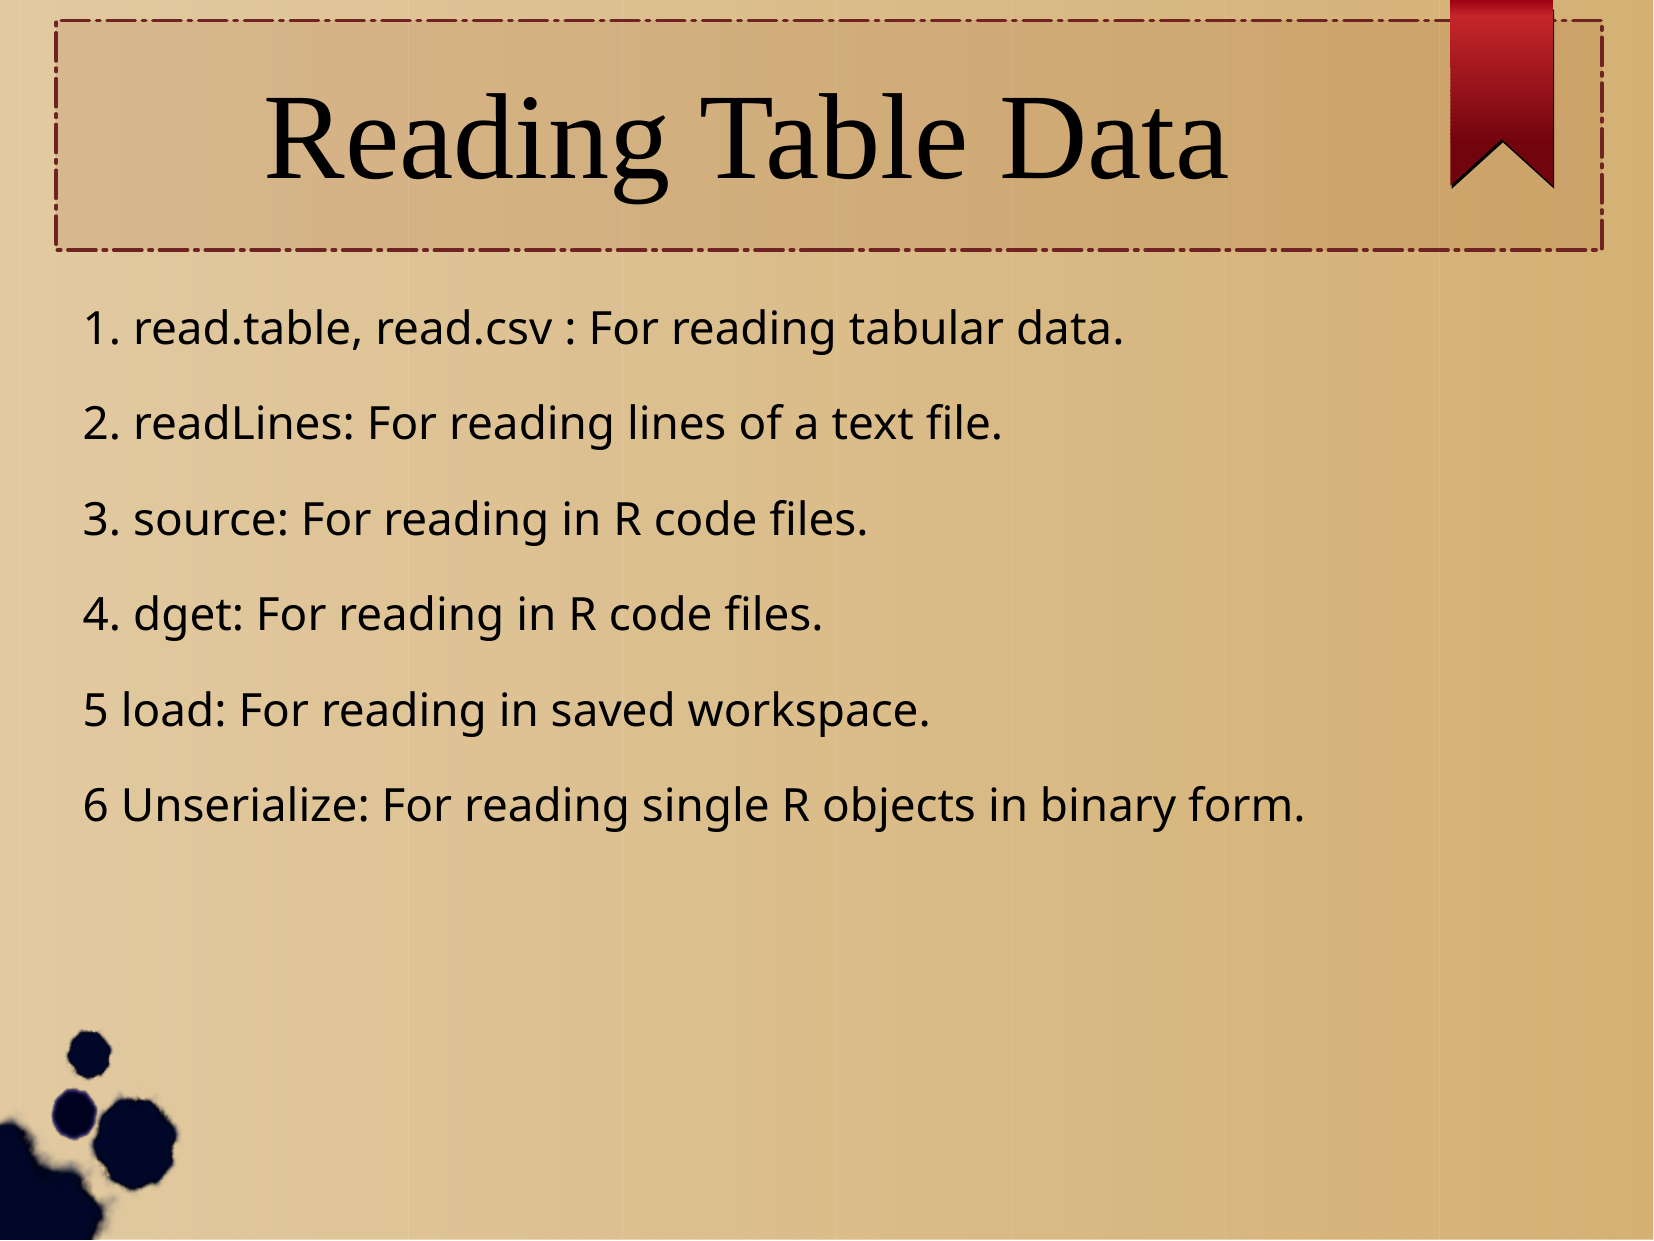

# Reading Table Data
1. read.table, read.csv : For reading tabular data.
2. readLines: For reading lines of a text file.
3. source: For reading in R code files.
4. dget: For reading in R code files.
5 load: For reading in saved workspace.
6 Unserialize: For reading single R objects in binary form.